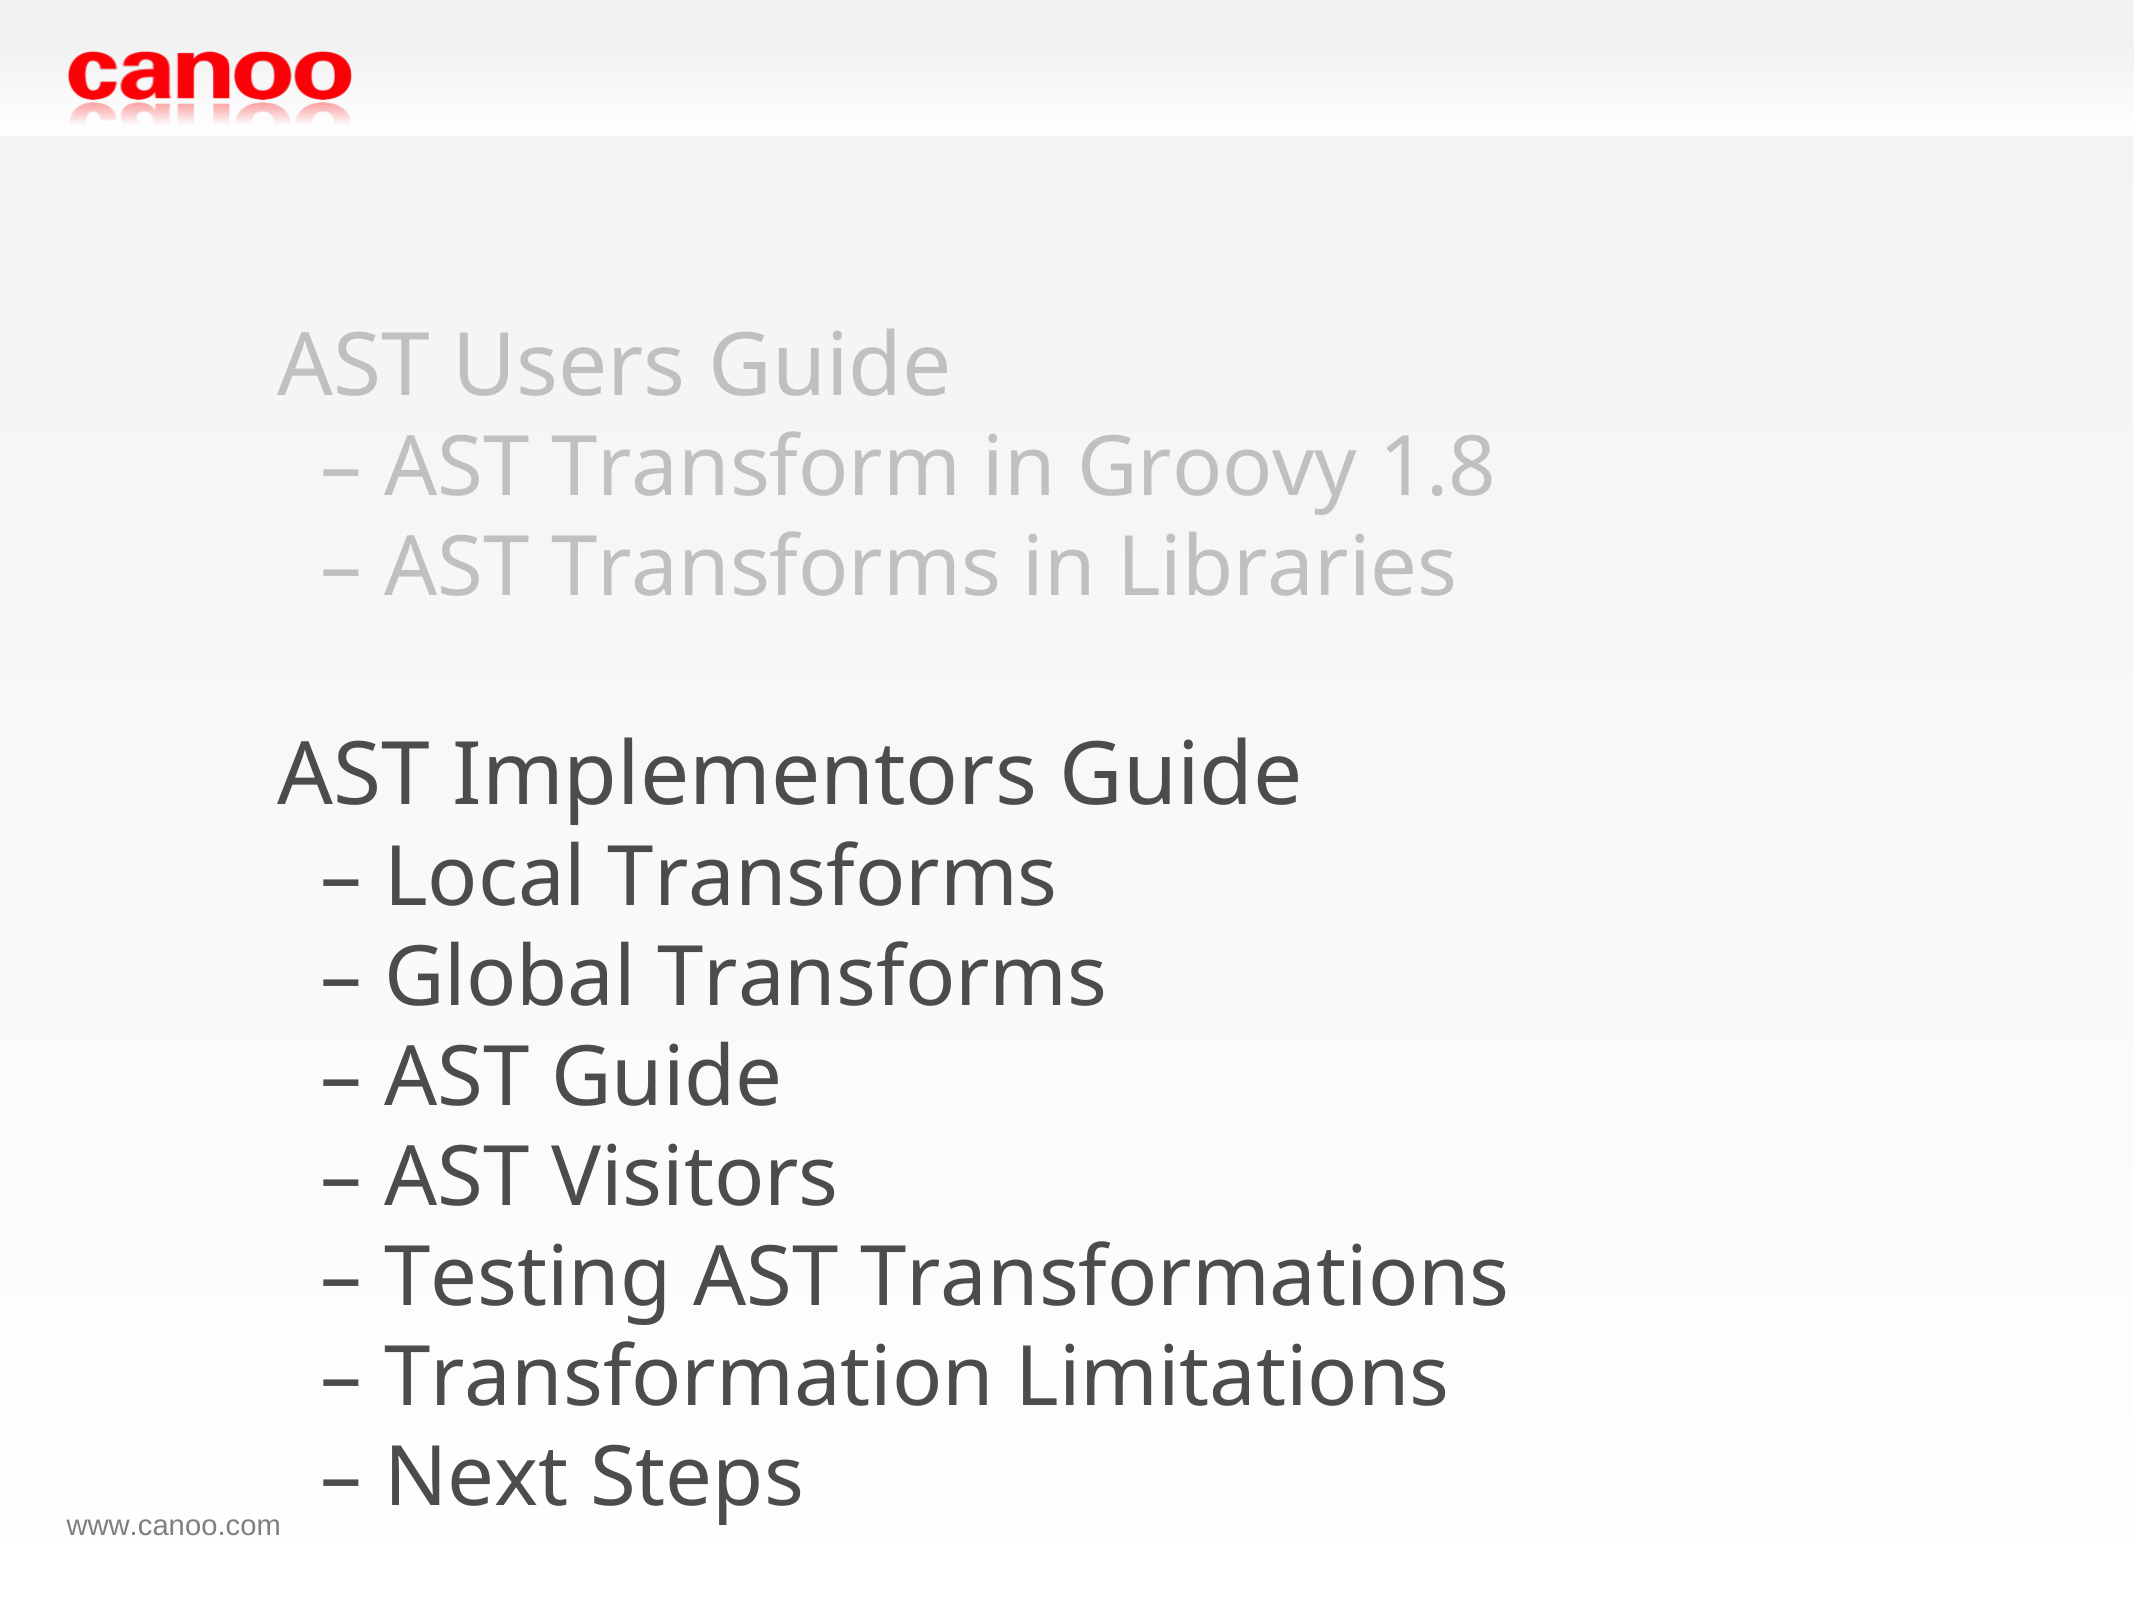

AST Users Guide
 – AST Transform in Groovy 1.8
 – AST Transforms in Libraries
AST Implementors Guide
 – Local Transforms
 – Global Transforms
 – AST Guide
 – AST Visitors
 – Testing AST Transformations
 – Transformation Limitations
 – Next Steps